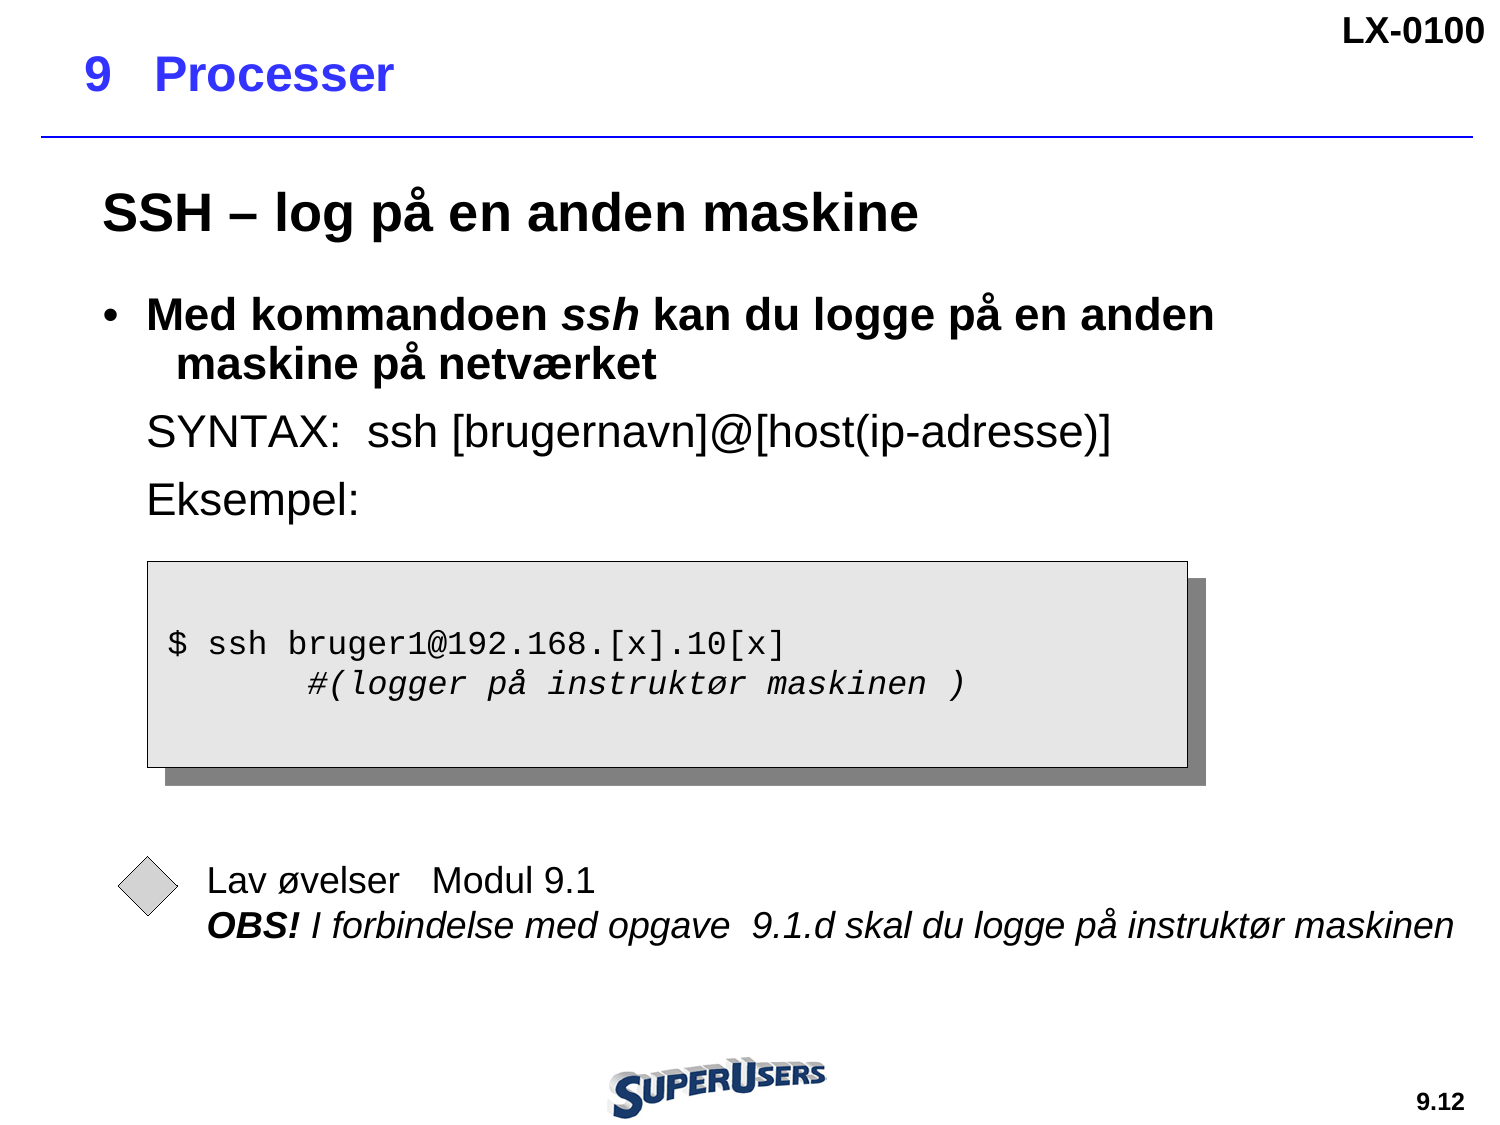

# 9 Processer
SSH – log på en anden maskine
Med kommandoen ssh kan du logge på en anden maskine på netværket
SYNTAX: ssh [brugernavn]@[host(ip-adresse)]
Eksempel:
 $ ssh bruger1@192.168.[x].10[x]
 #(logger på instruktør maskinen )
Lav øvelser Modul 9.1
OBS! I forbindelse med opgave 9.1.d skal du logge på instruktør maskinen